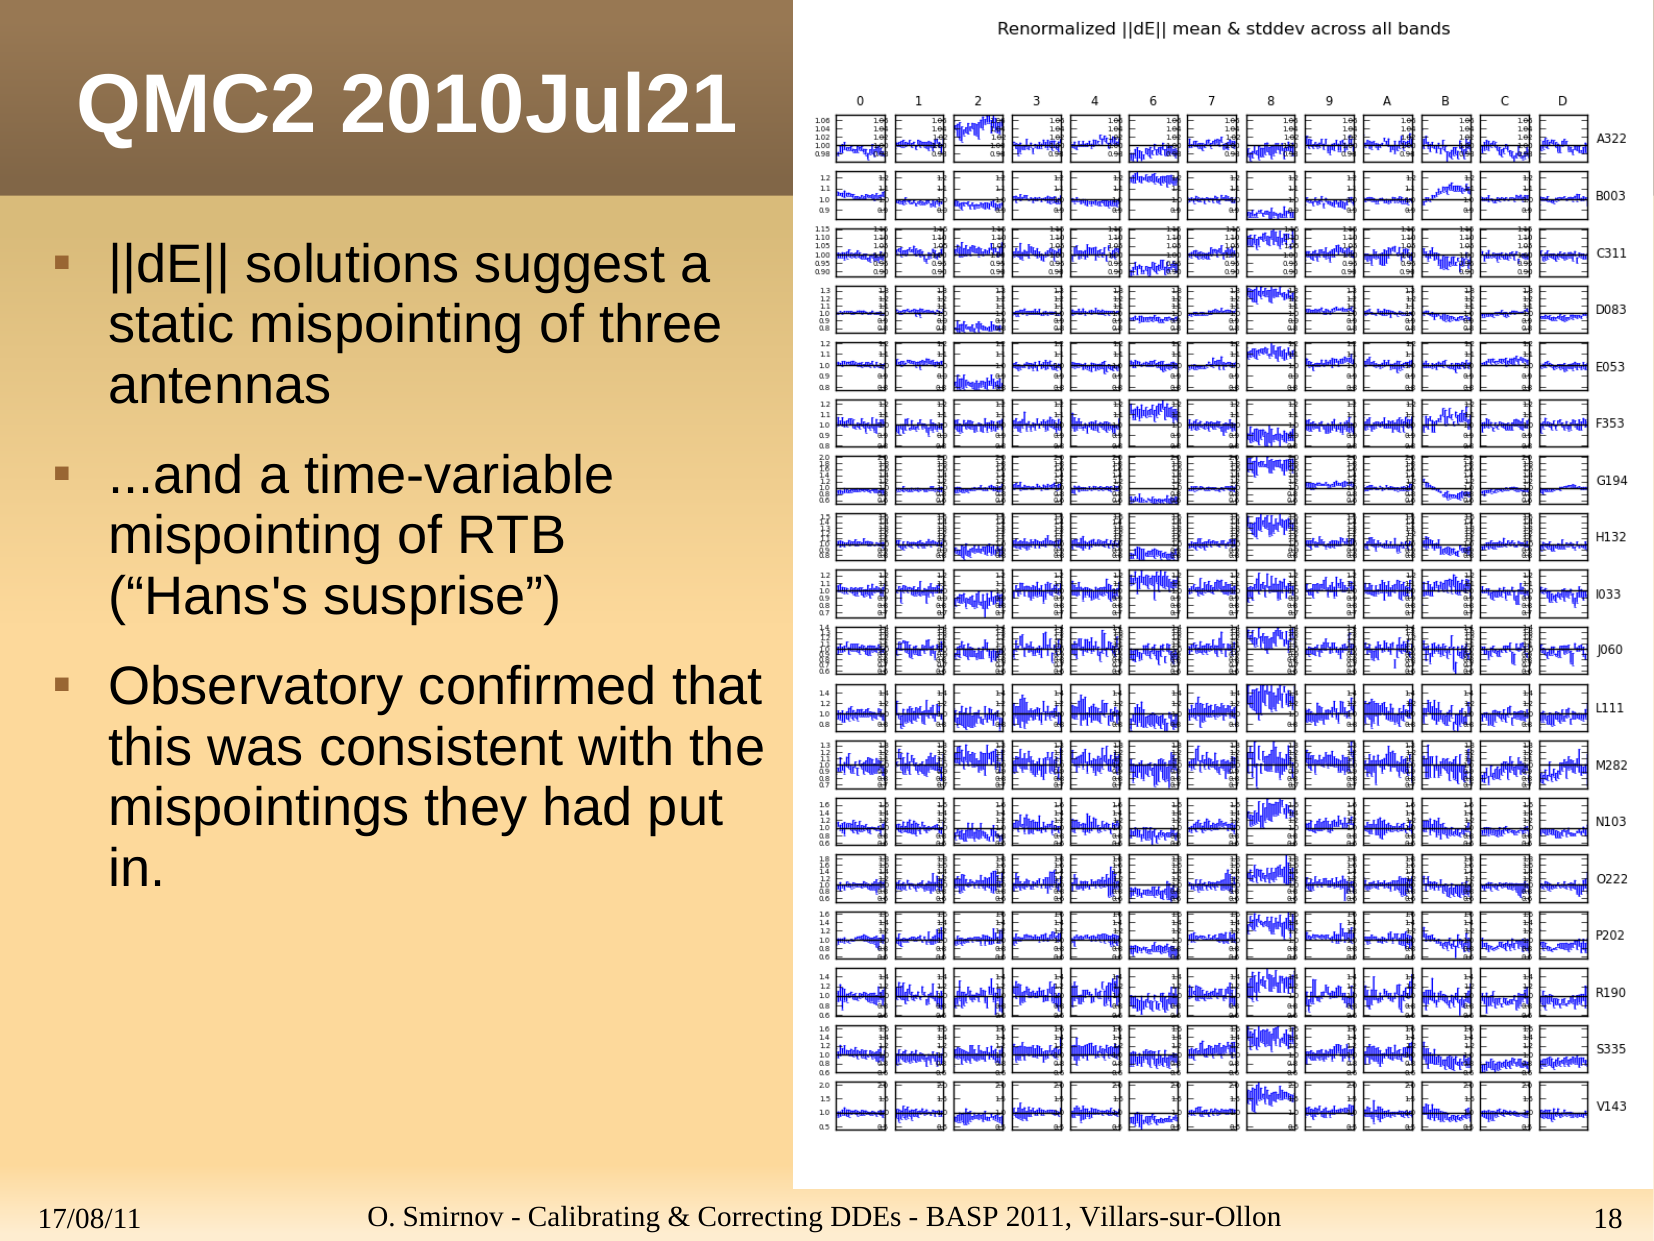

# QMC2 2010Jul21
||dE|| solutions suggest a static mispointing of three antennas
...and a time-variable mispointing of RTB
(“Hans's susprise”)
Observatory confirmed that this was consistent with the mispointings they had put in.
O. Smirnov - Calibrating & Correcting DDEs - BASP 2011, Villars-sur-Ollon
17/08/11
18